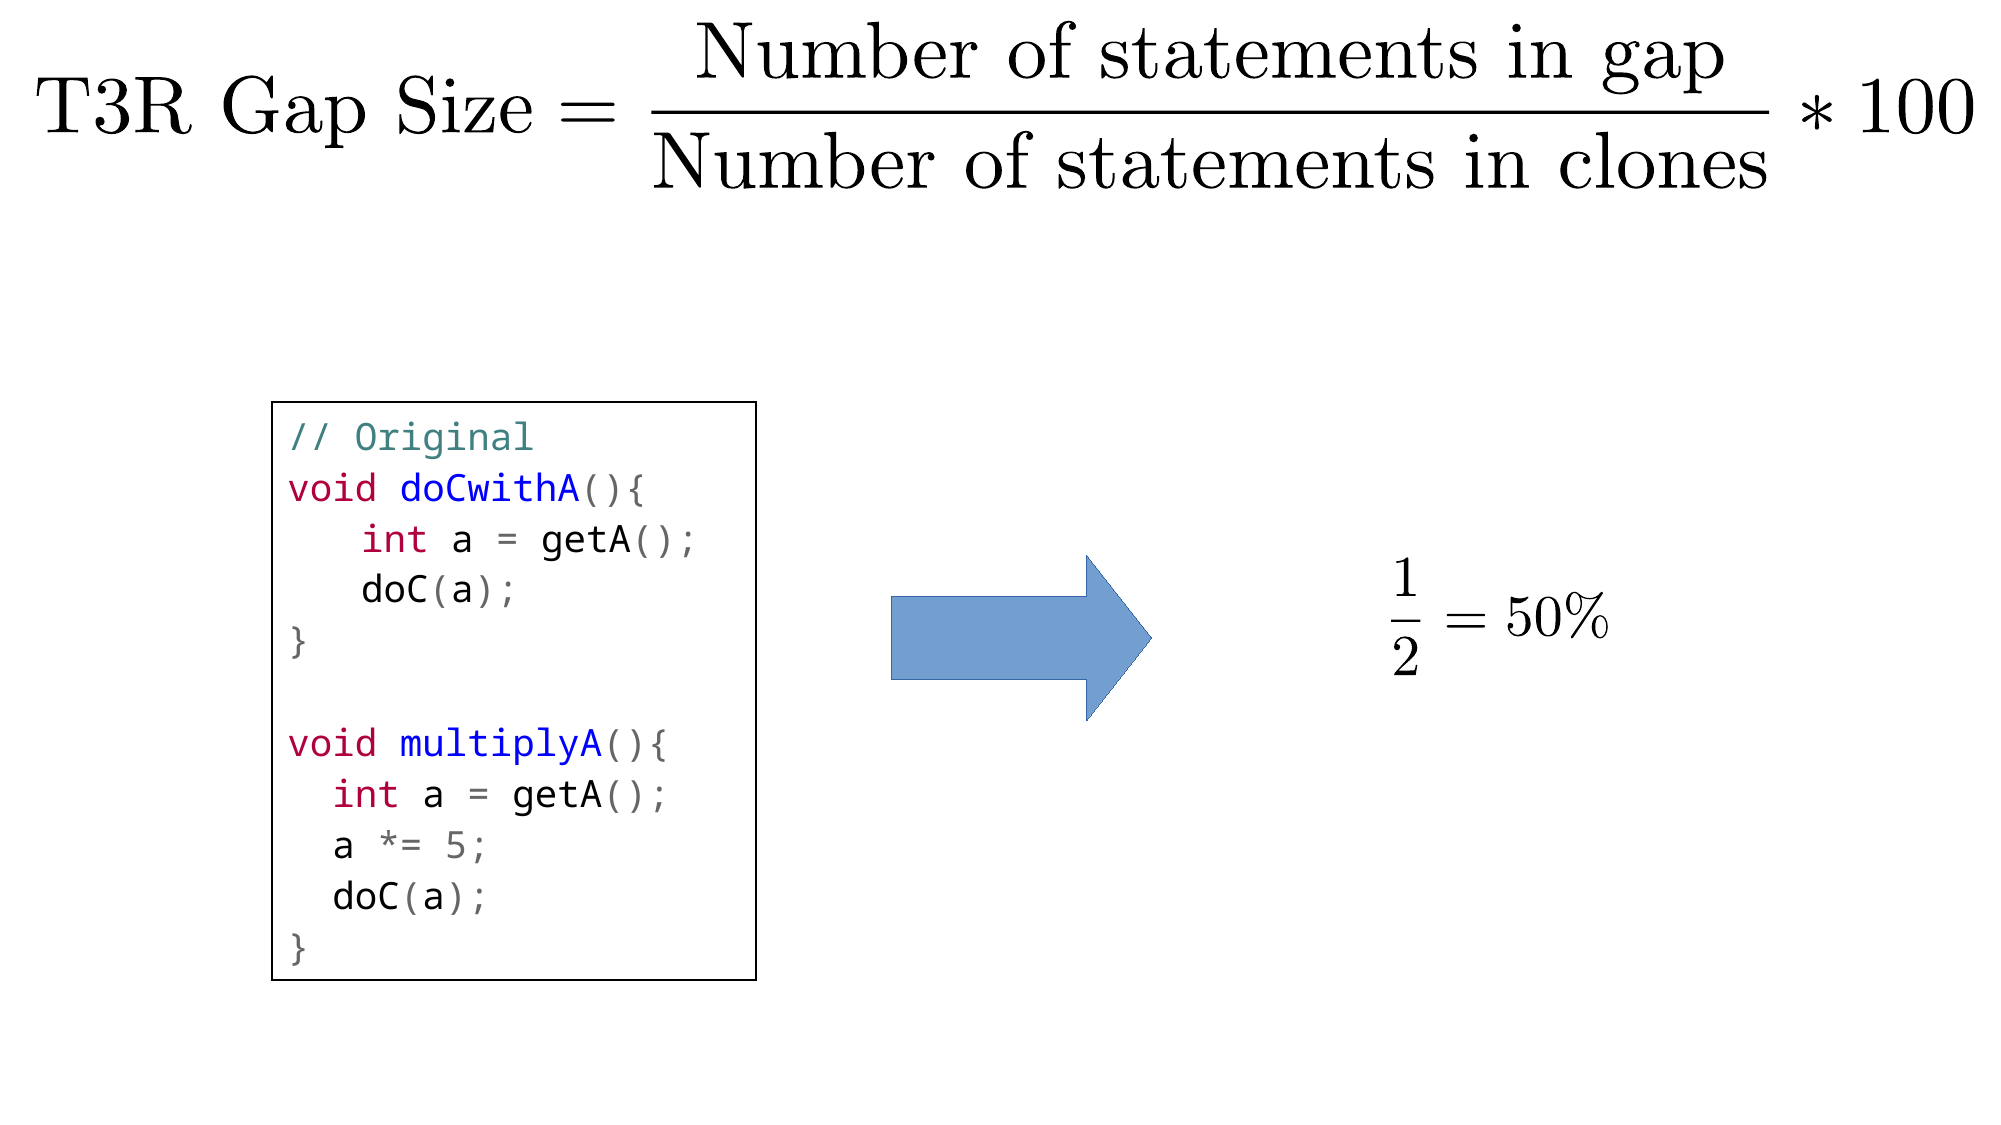

// Original
void doCwithA(){
	int a = getA();
	doC(a);
}
void multiplyA(){
 int a = getA();
 a *= 5;
 doC(a);
}